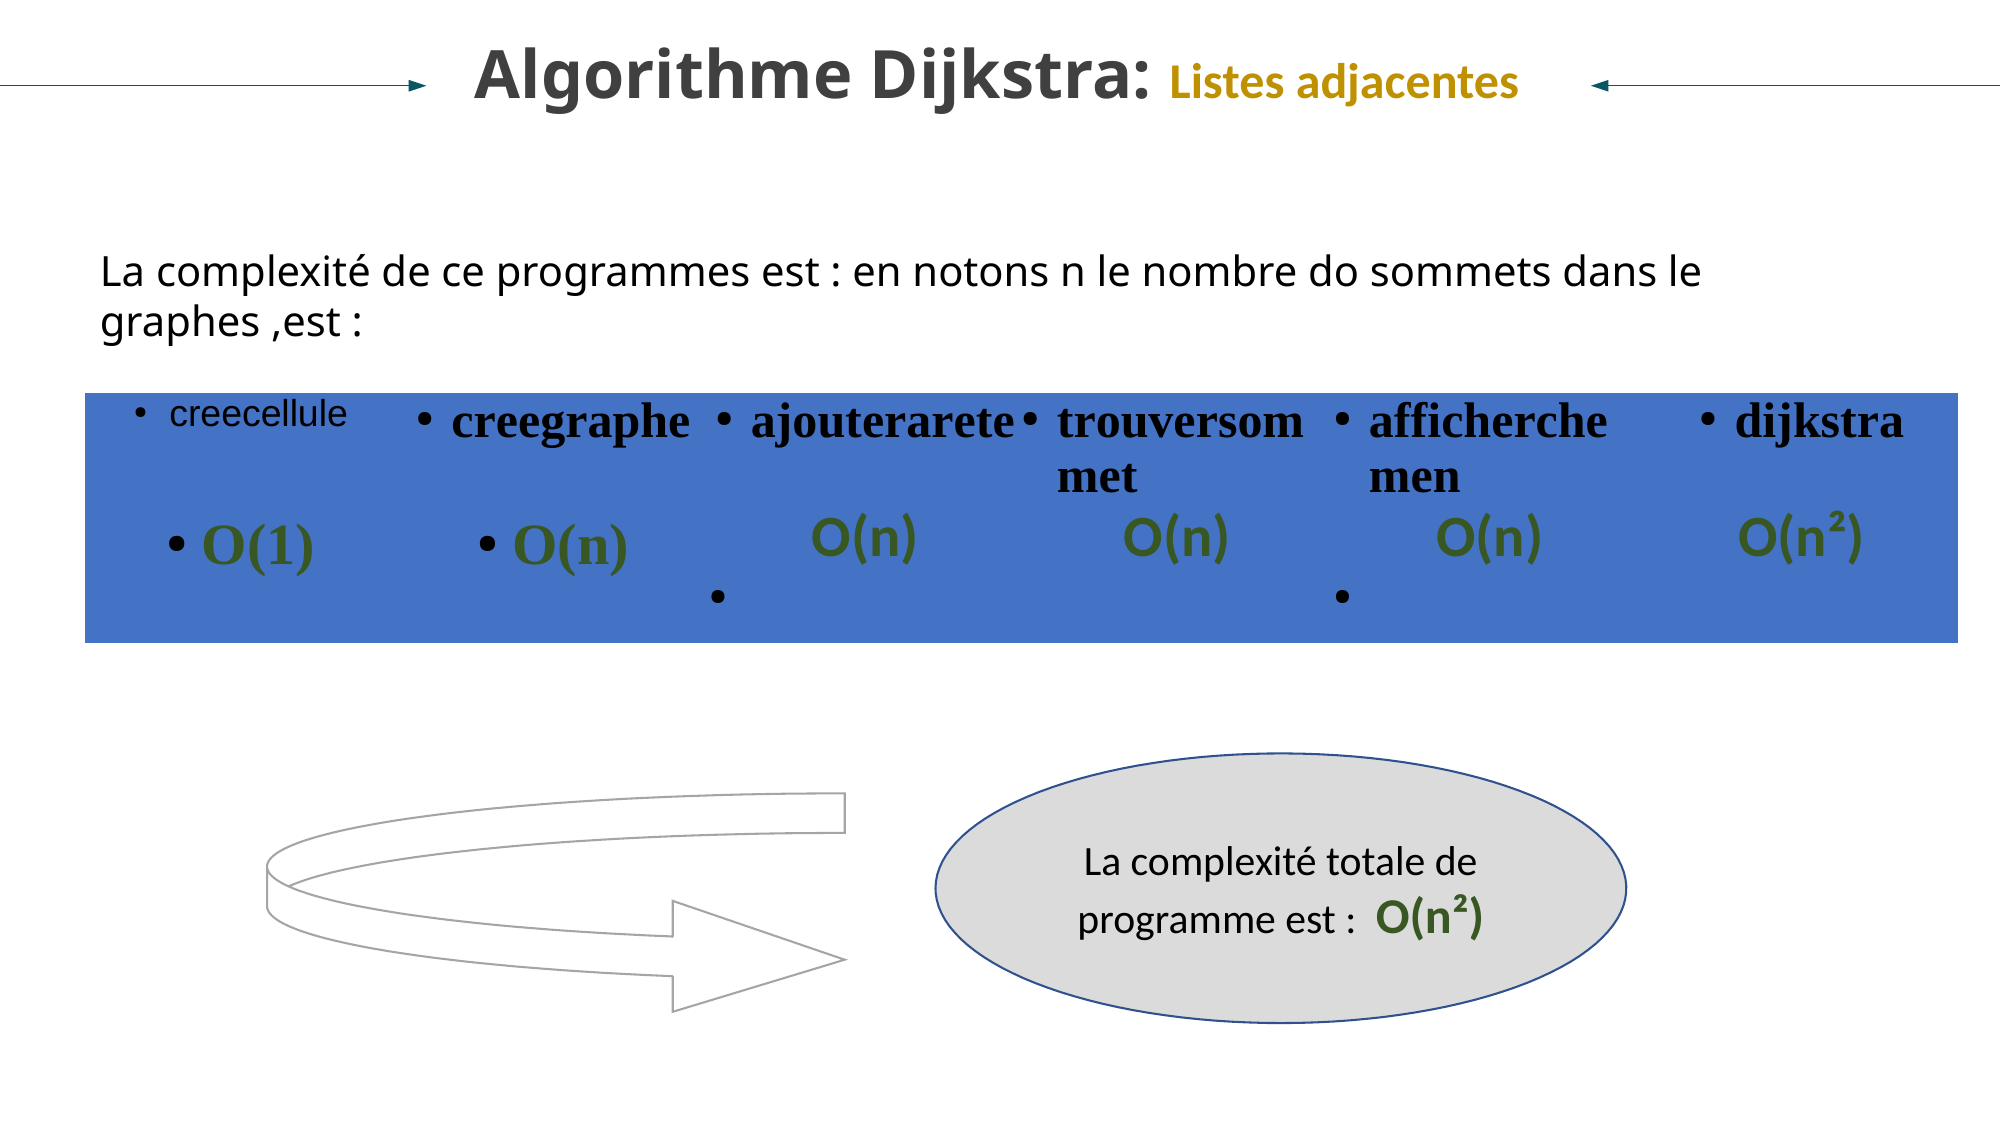

Algorithme Dijkstra: Listes adjacentes
# Analyse du projet : diapositive 3
La complexité de ce programmes est : en notons n le nombre do sommets dans le graphes ,est :
| creecellule | creegraphe | ajouterarete | trouversommet | afficherchemen | dijkstra |
| --- | --- | --- | --- | --- | --- |
| O(1) | O(n) | O(n) | O(n) | O(n) | O(n²) |
La complexité totale de programme est : O(n²)